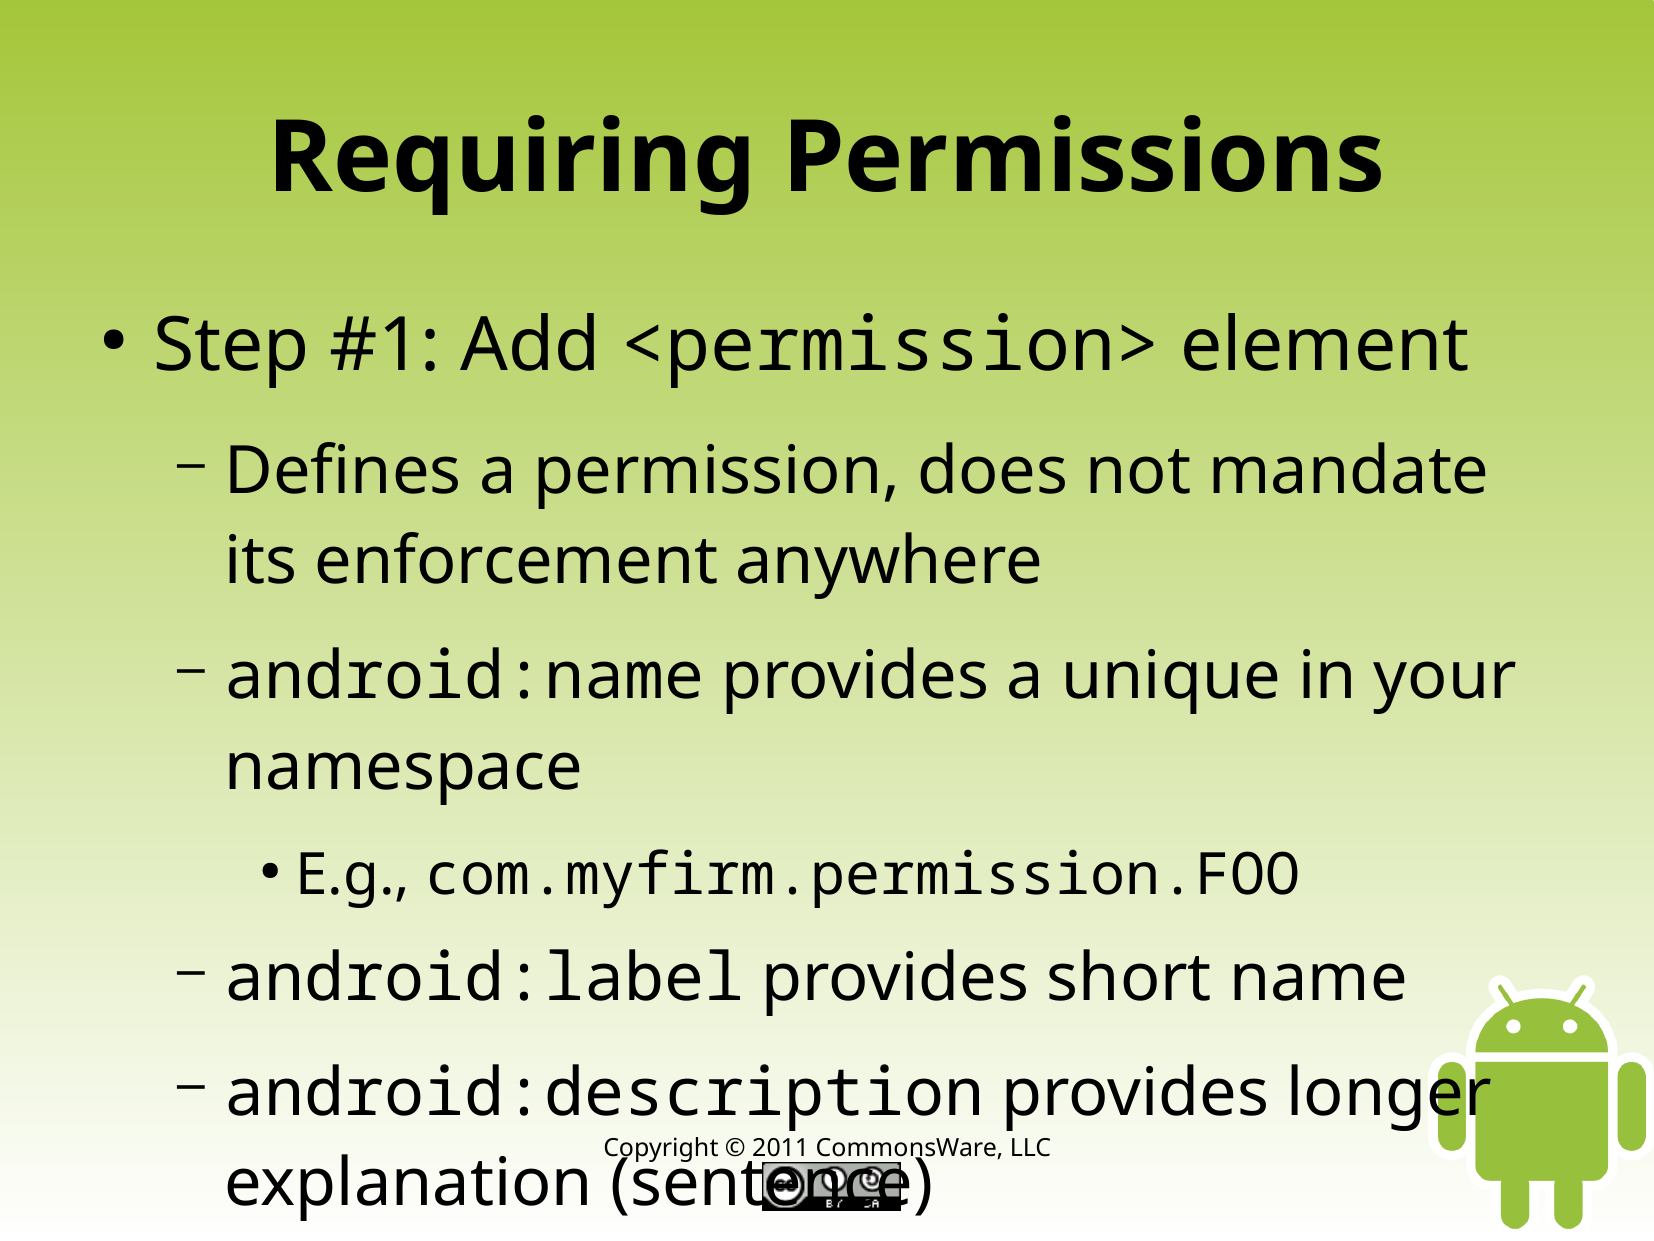

# Requiring Permissions
Step #1: Add <permission> element
Defines a permission, does not mandate its enforcement anywhere
android:name provides a unique in your namespace
E.g., com.myfirm.permission.FOO
android:label provides short name
android:description provides longer
explanation (sentence)